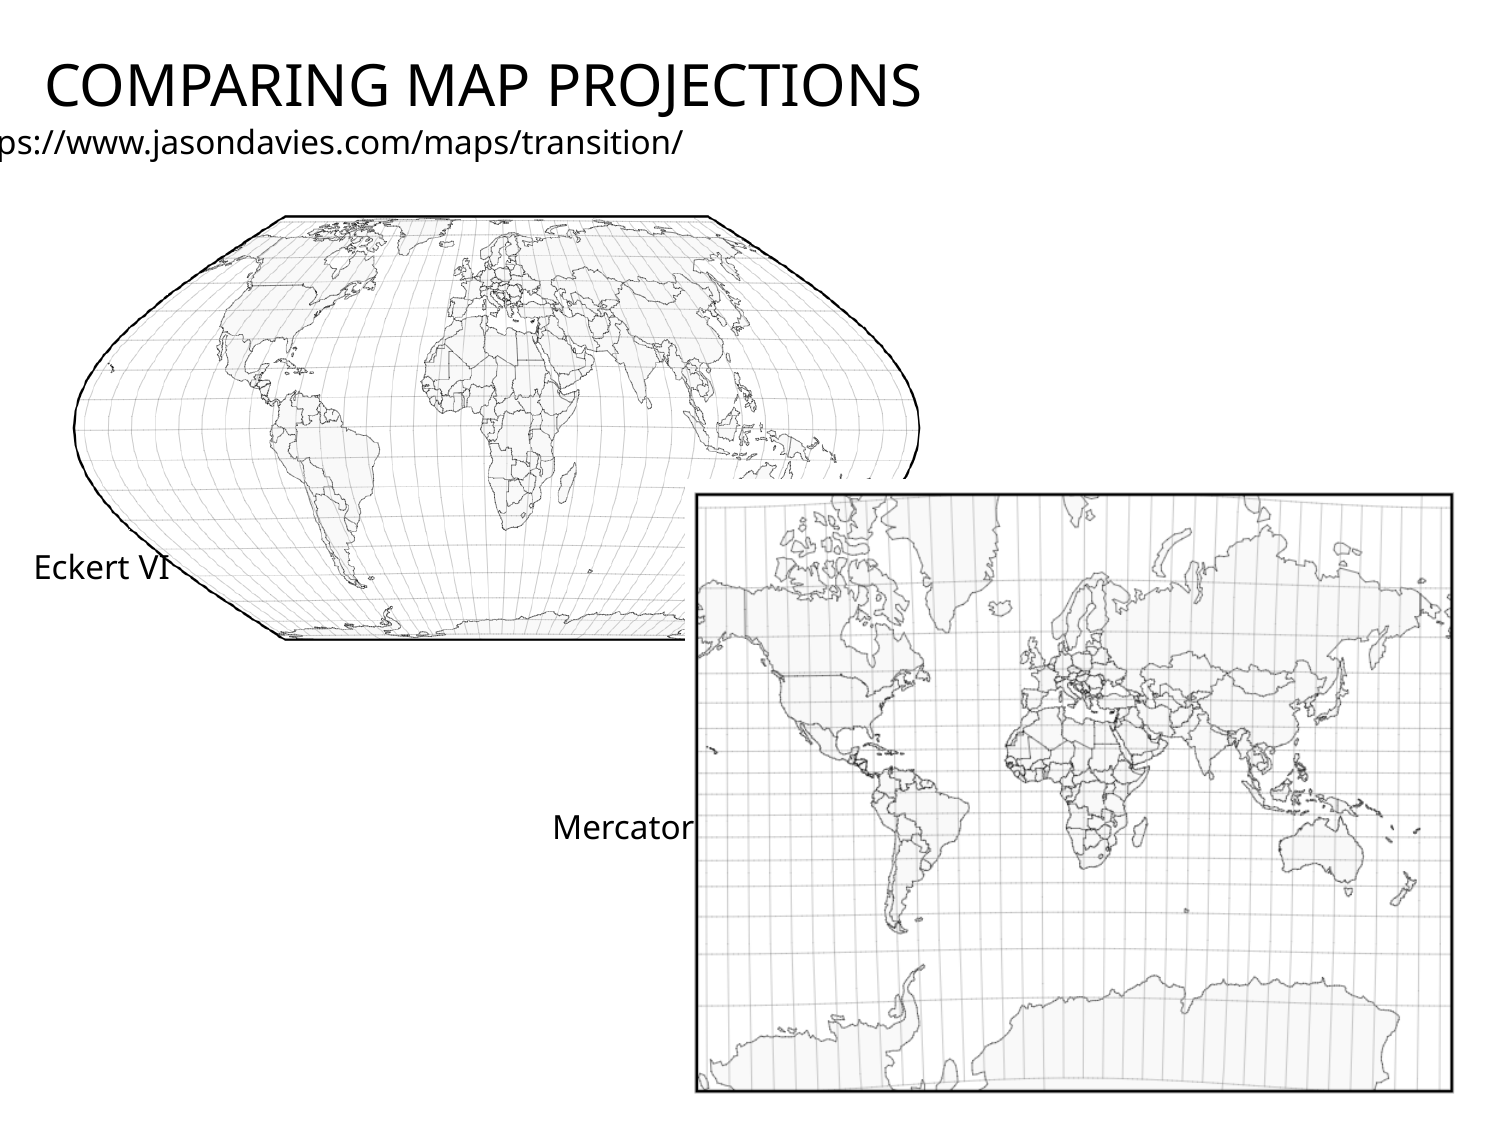

COMPARING MAP PROJECTIONS
https://www.jasondavies.com/maps/transition/
Eckert VI
Mercator